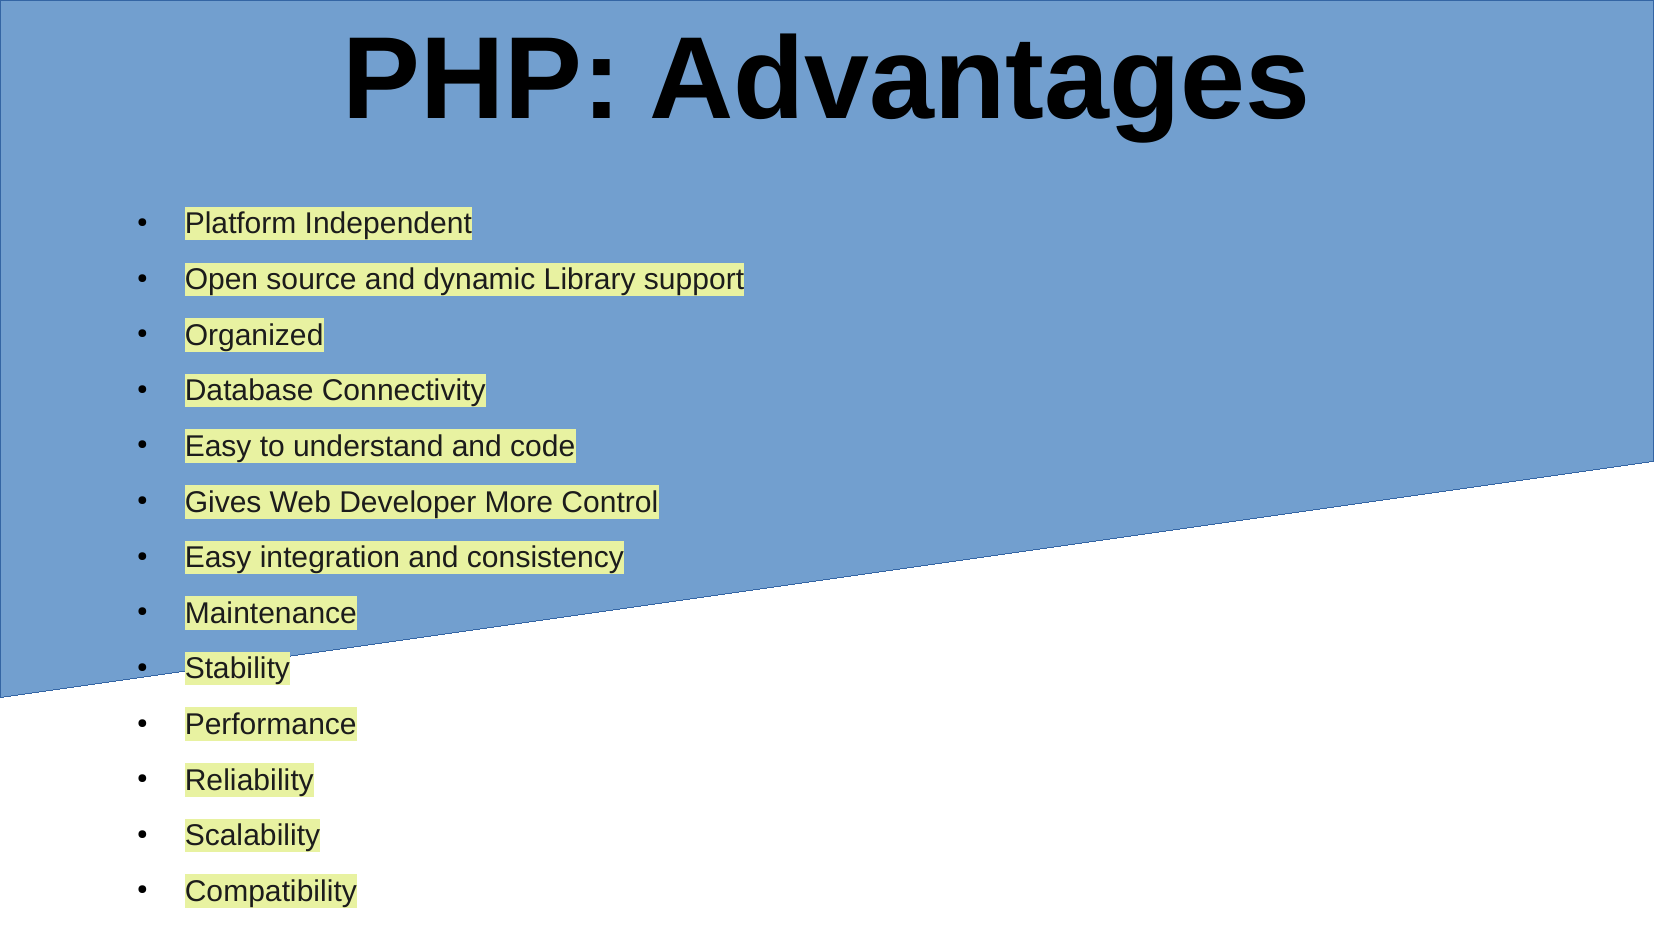

# PHP: Advantages
Platform Independent
Open source and dynamic Library support
Organized
Database Connectivity
Easy to understand and code
Gives Web Developer More Control
Easy integration and consistency
Maintenance
Stability
Performance
Reliability
Scalability
Compatibility